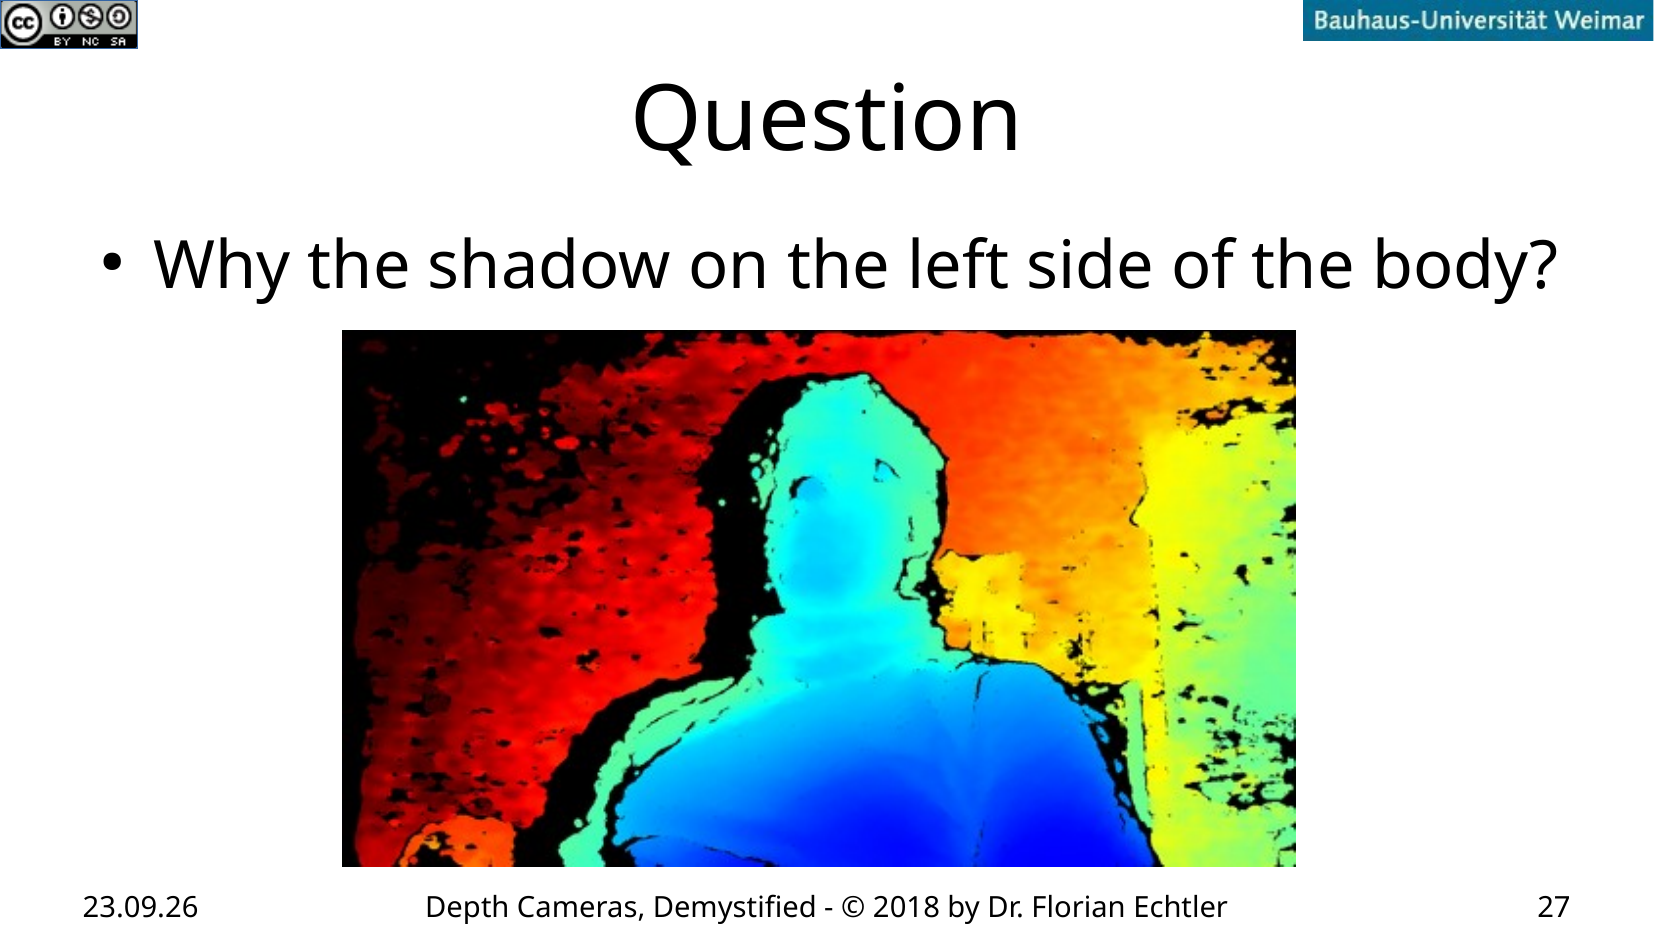

# Question
Why the shadow on the left side of the body?
Depth Cameras, Demystified - © 2018 by Dr. Florian Echtler
27